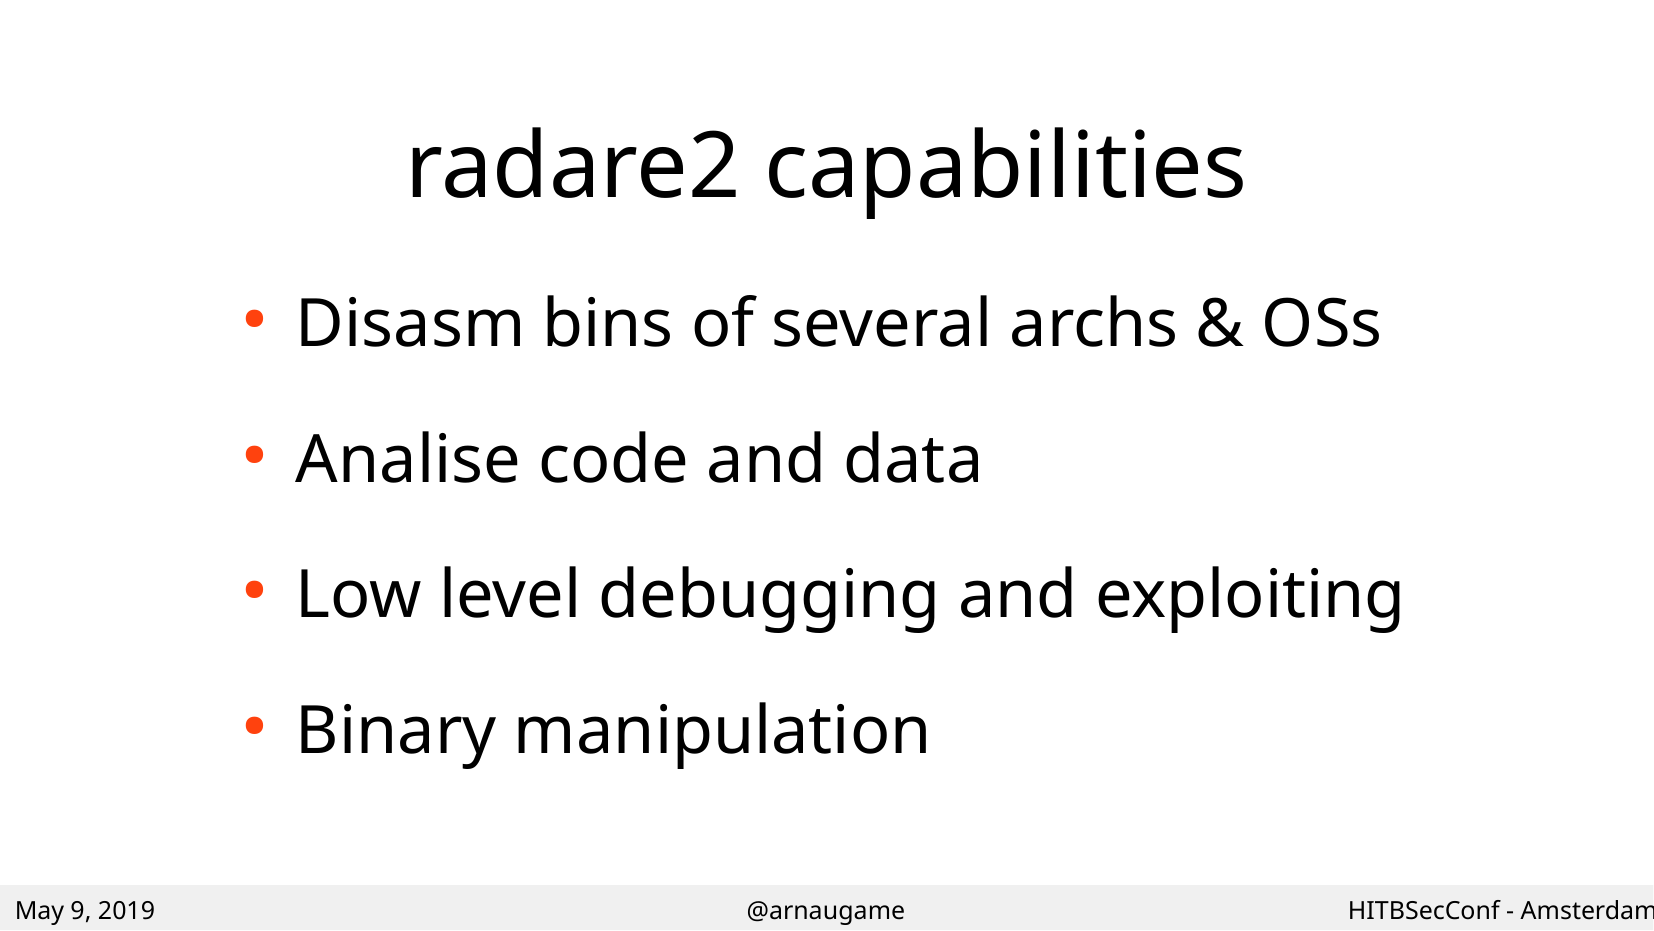

# radare2 capabilities
Disasm bins of several archs & OSs
Analise code and data
Low level debugging and exploiting
Binary manipulation
May 9, 2019
@arnaugamez
HITBSecConf - Amsterdam